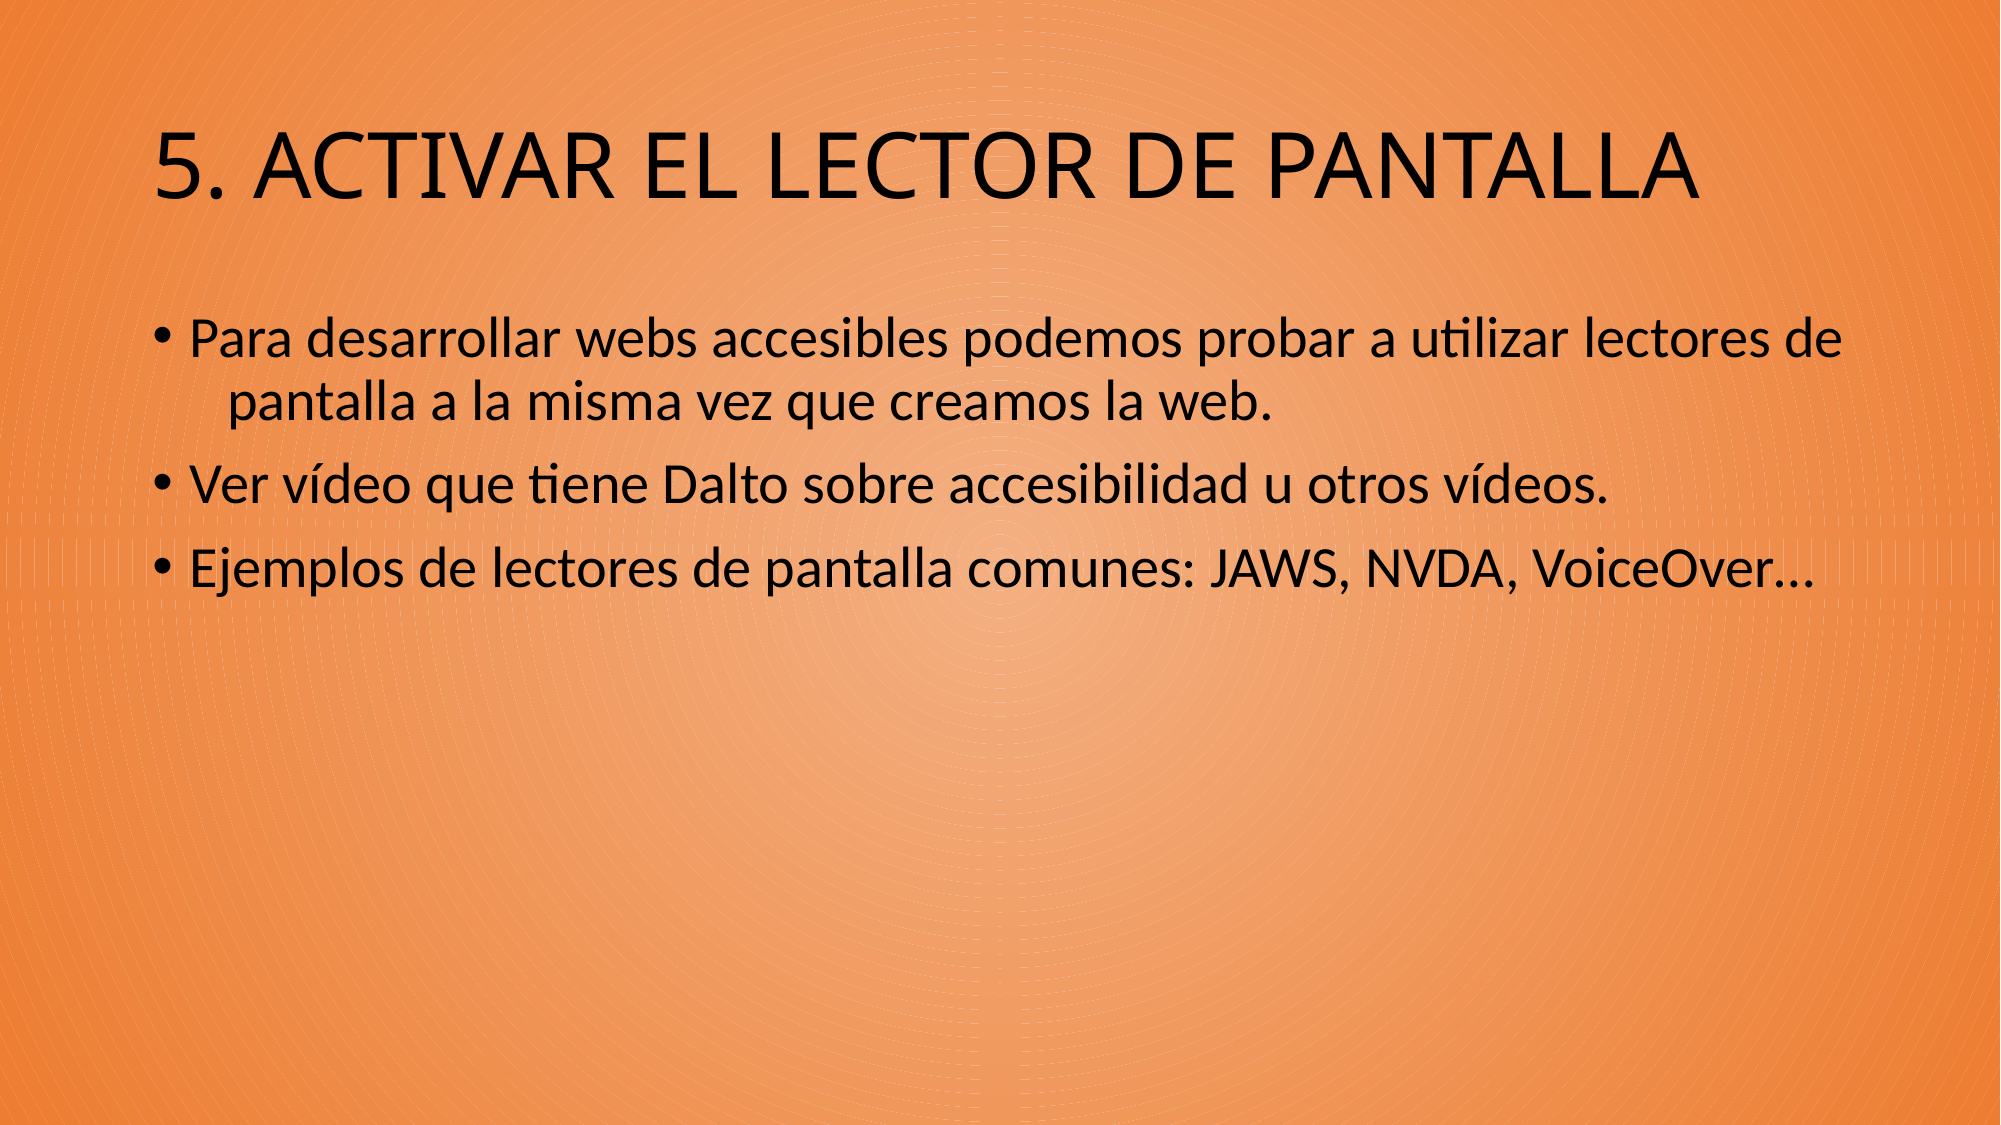

# 5. ACTIVAR EL LECTOR DE PANTALLA
Para desarrollar webs accesibles podemos probar a utilizar lectores de pantalla a la misma vez que creamos la web.
Ver vídeo que tiene Dalto sobre accesibilidad u otros vídeos.
Ejemplos de lectores de pantalla comunes: JAWS, NVDA, VoiceOver…